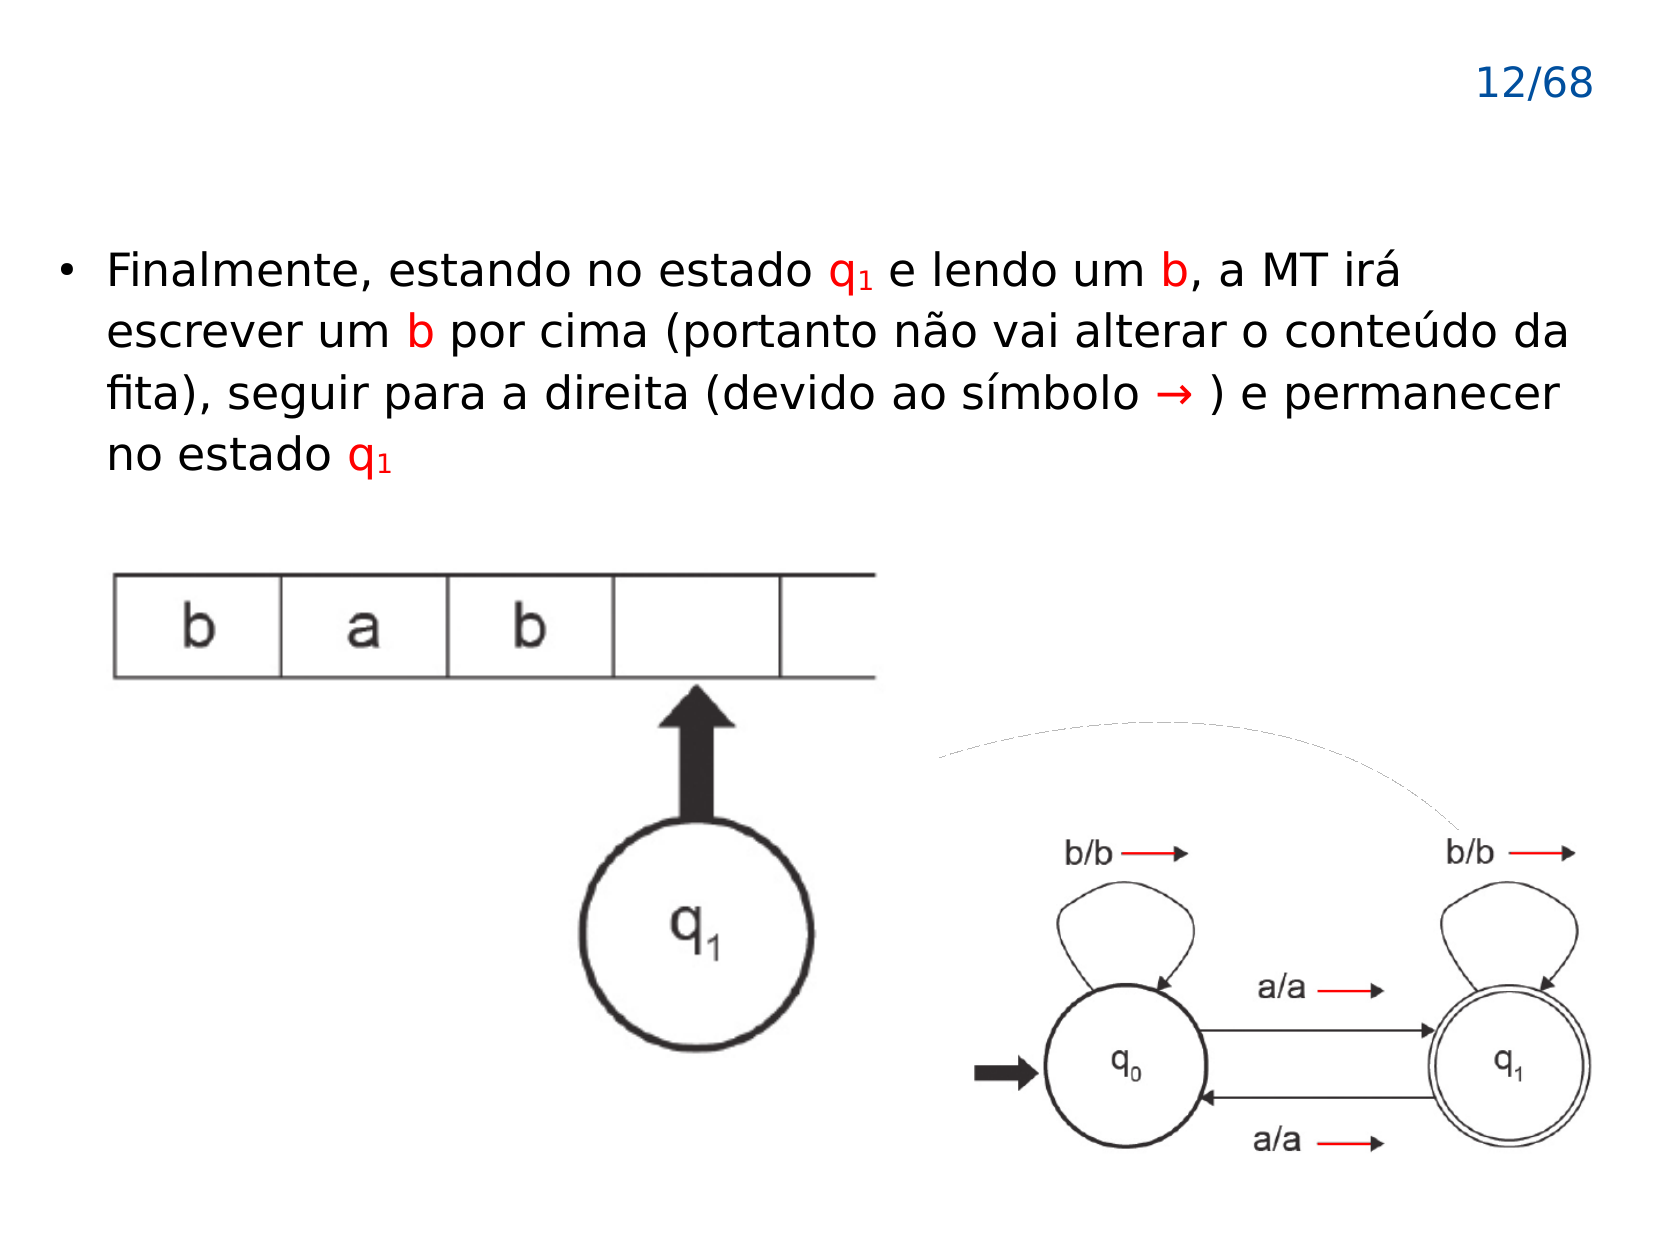

#
12
Finalmente, estando no estado q1 e lendo um b, a MT irá escrever um b por cima (portanto não vai alterar o conteúdo da fita), seguir para a direita (devido ao símbolo → ) e permanecer no estado q1